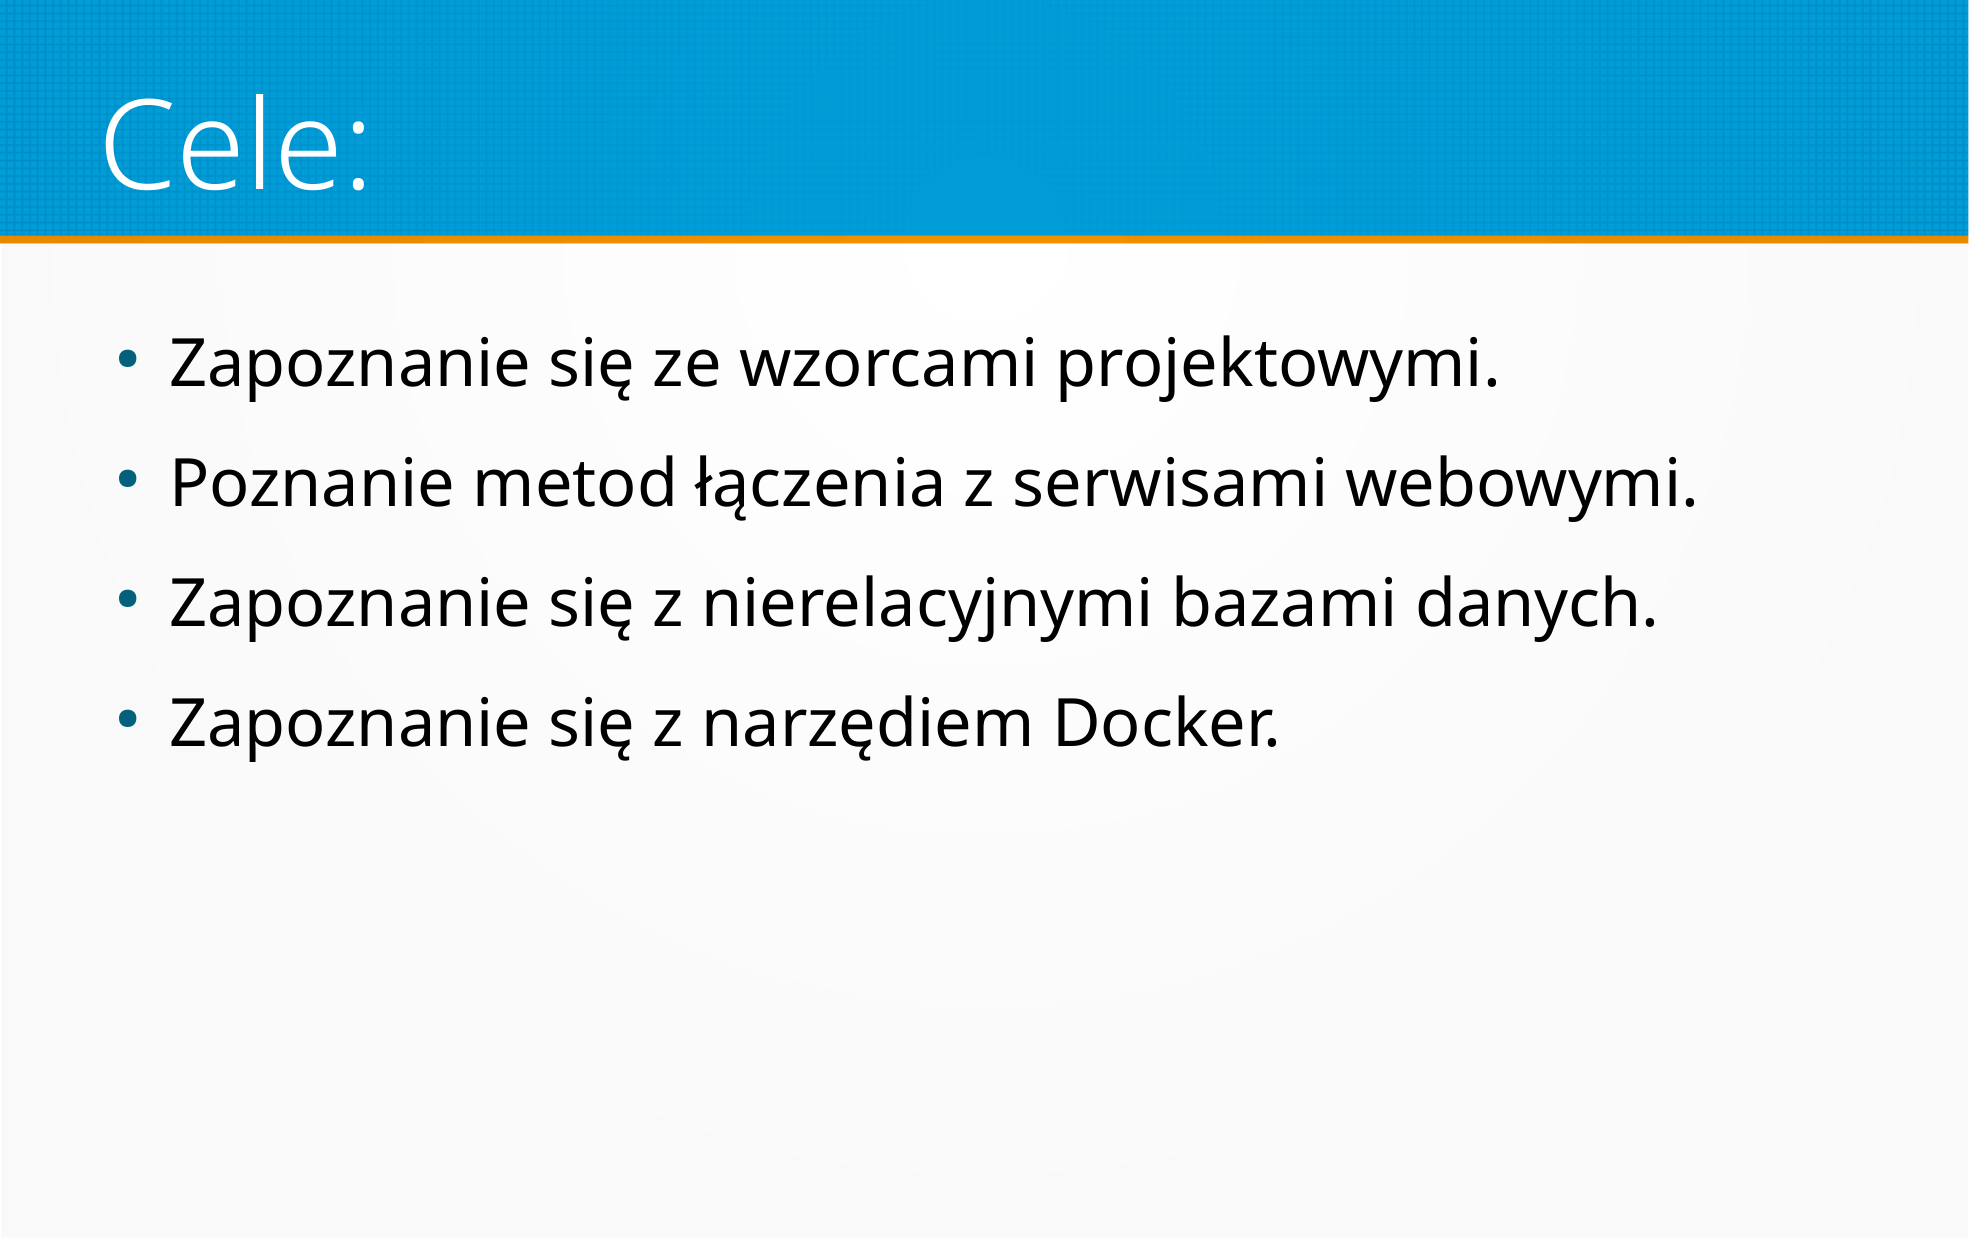

# Cele:
Zapoznanie się ze wzorcami projektowymi.
Poznanie metod łączenia z serwisami webowymi.
Zapoznanie się z nierelacyjnymi bazami danych.
Zapoznanie się z narzędiem Docker.